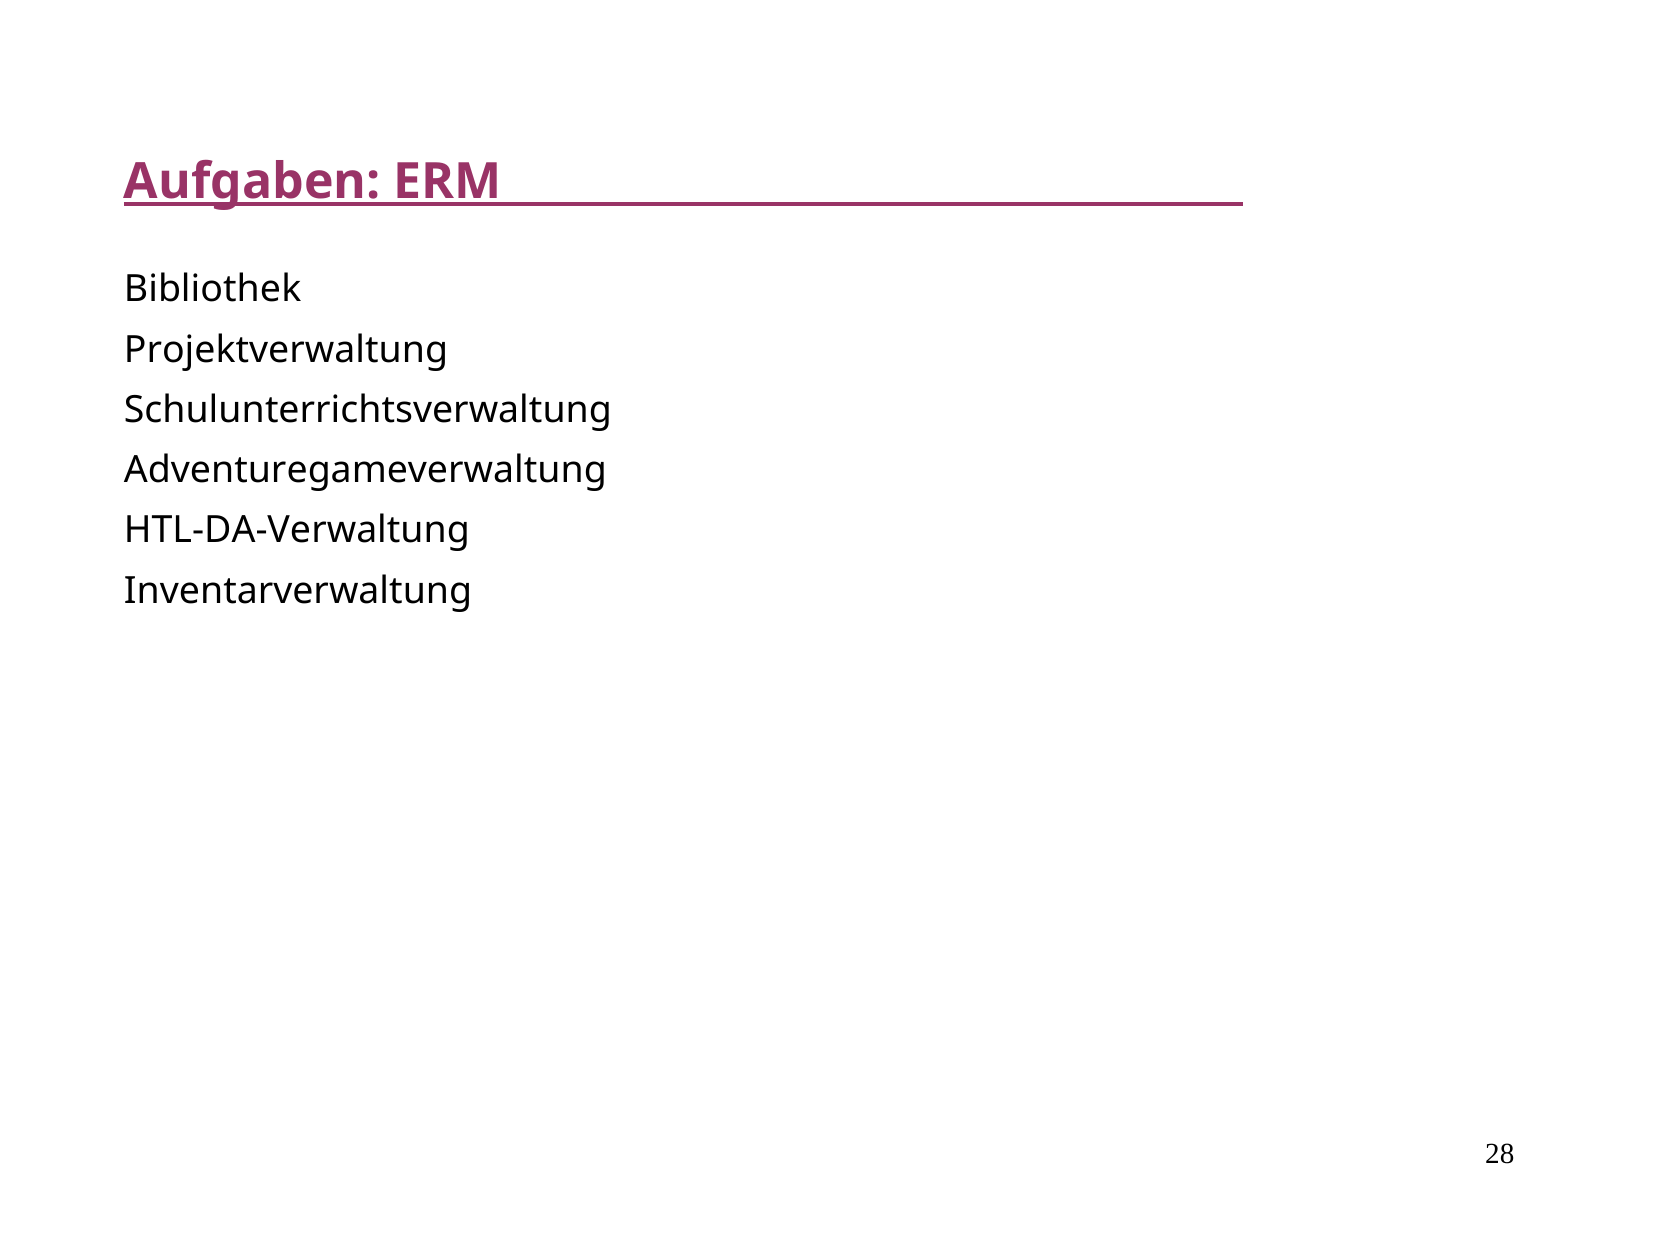

# Aufgaben: ERM
Bibliothek
Projektverwaltung
Schulunterrichtsverwaltung
Adventuregameverwaltung
HTL-DA-Verwaltung
Inventarverwaltung
28